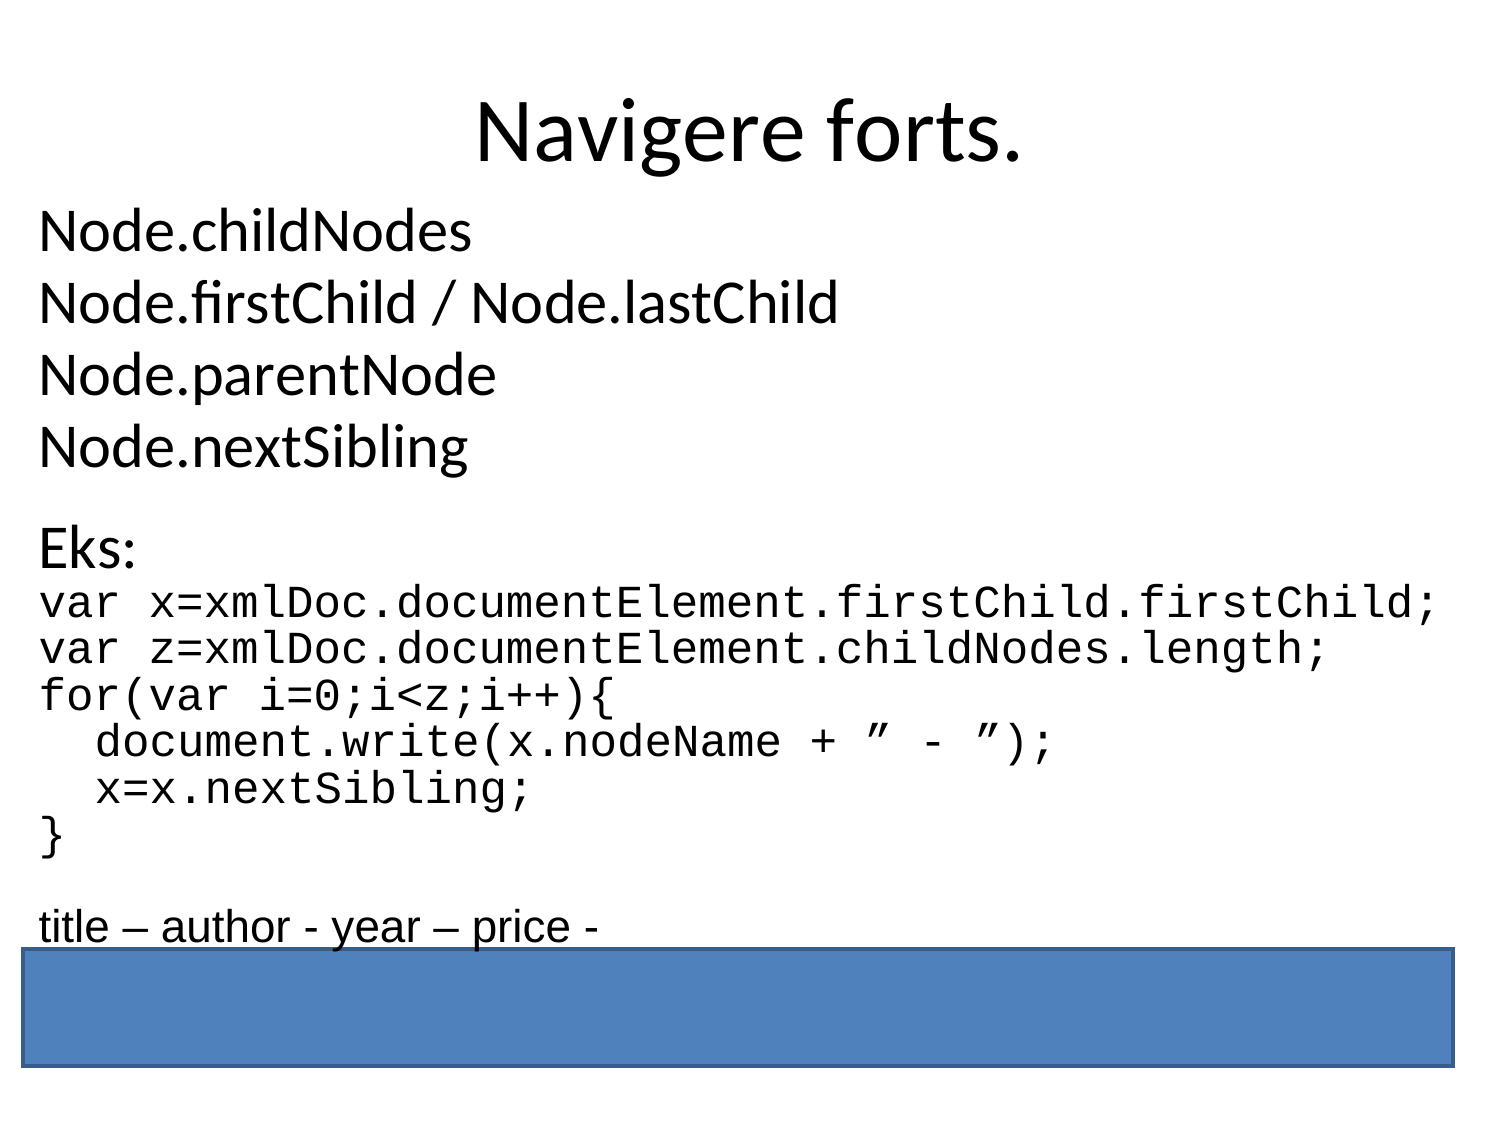

# Navigere forts.
Node.childNodes
Node.firstChild / Node.lastChild
Node.parentNode
Node.nextSibling
Eks:
var x=xmlDoc.documentElement.firstChild.firstChild;
var z=xmlDoc.documentElement.childNodes.length;
for(var i=0;i<z;i++){
	document.write(x.nodeName + ” - ”);
	x=x.nextSibling;
}
title – author - year – price -